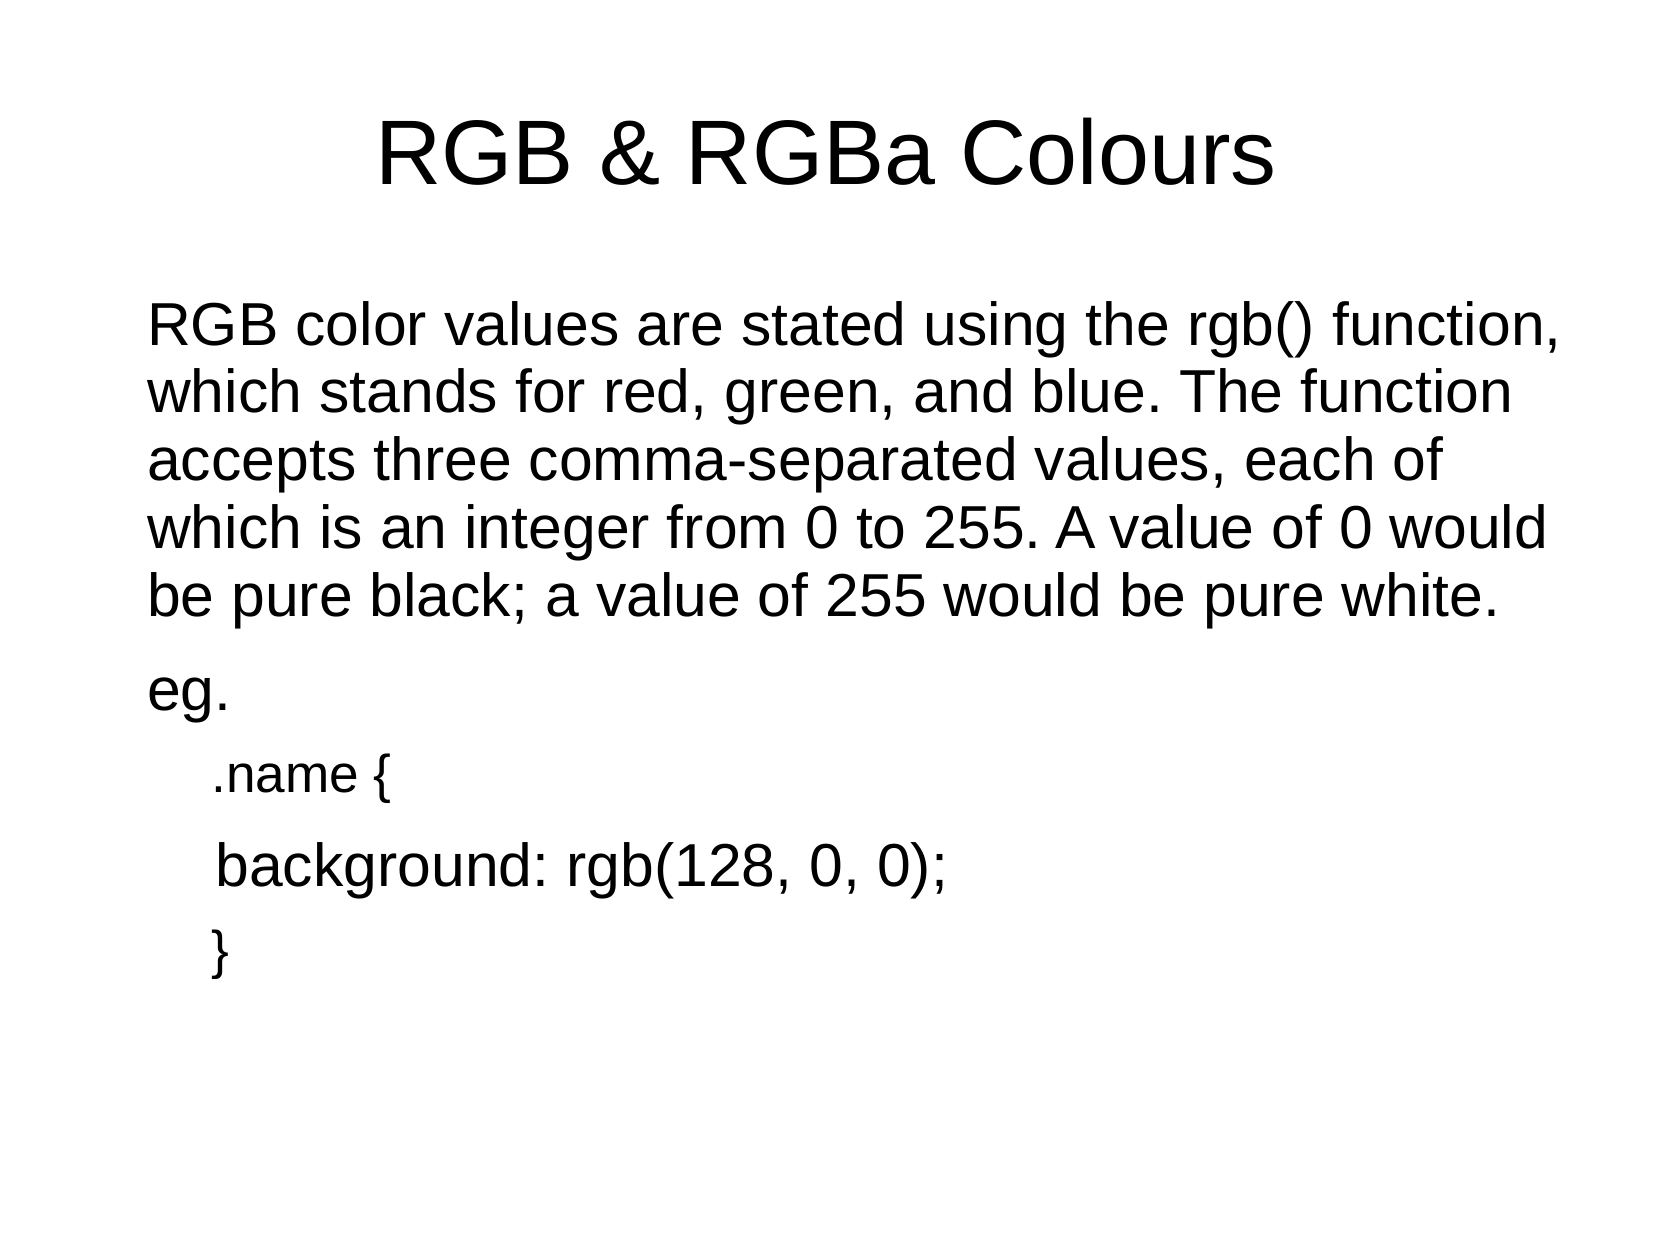

# RGB & RGBa Colours
RGB color values are stated using the rgb() function, which stands for red, green, and blue. The function accepts three comma-separated values, each of which is an integer from 0 to 255. A value of 0 would be pure black; a value of 255 would be pure white.
eg.
.name {
 	background: rgb(128, 0, 0);
}